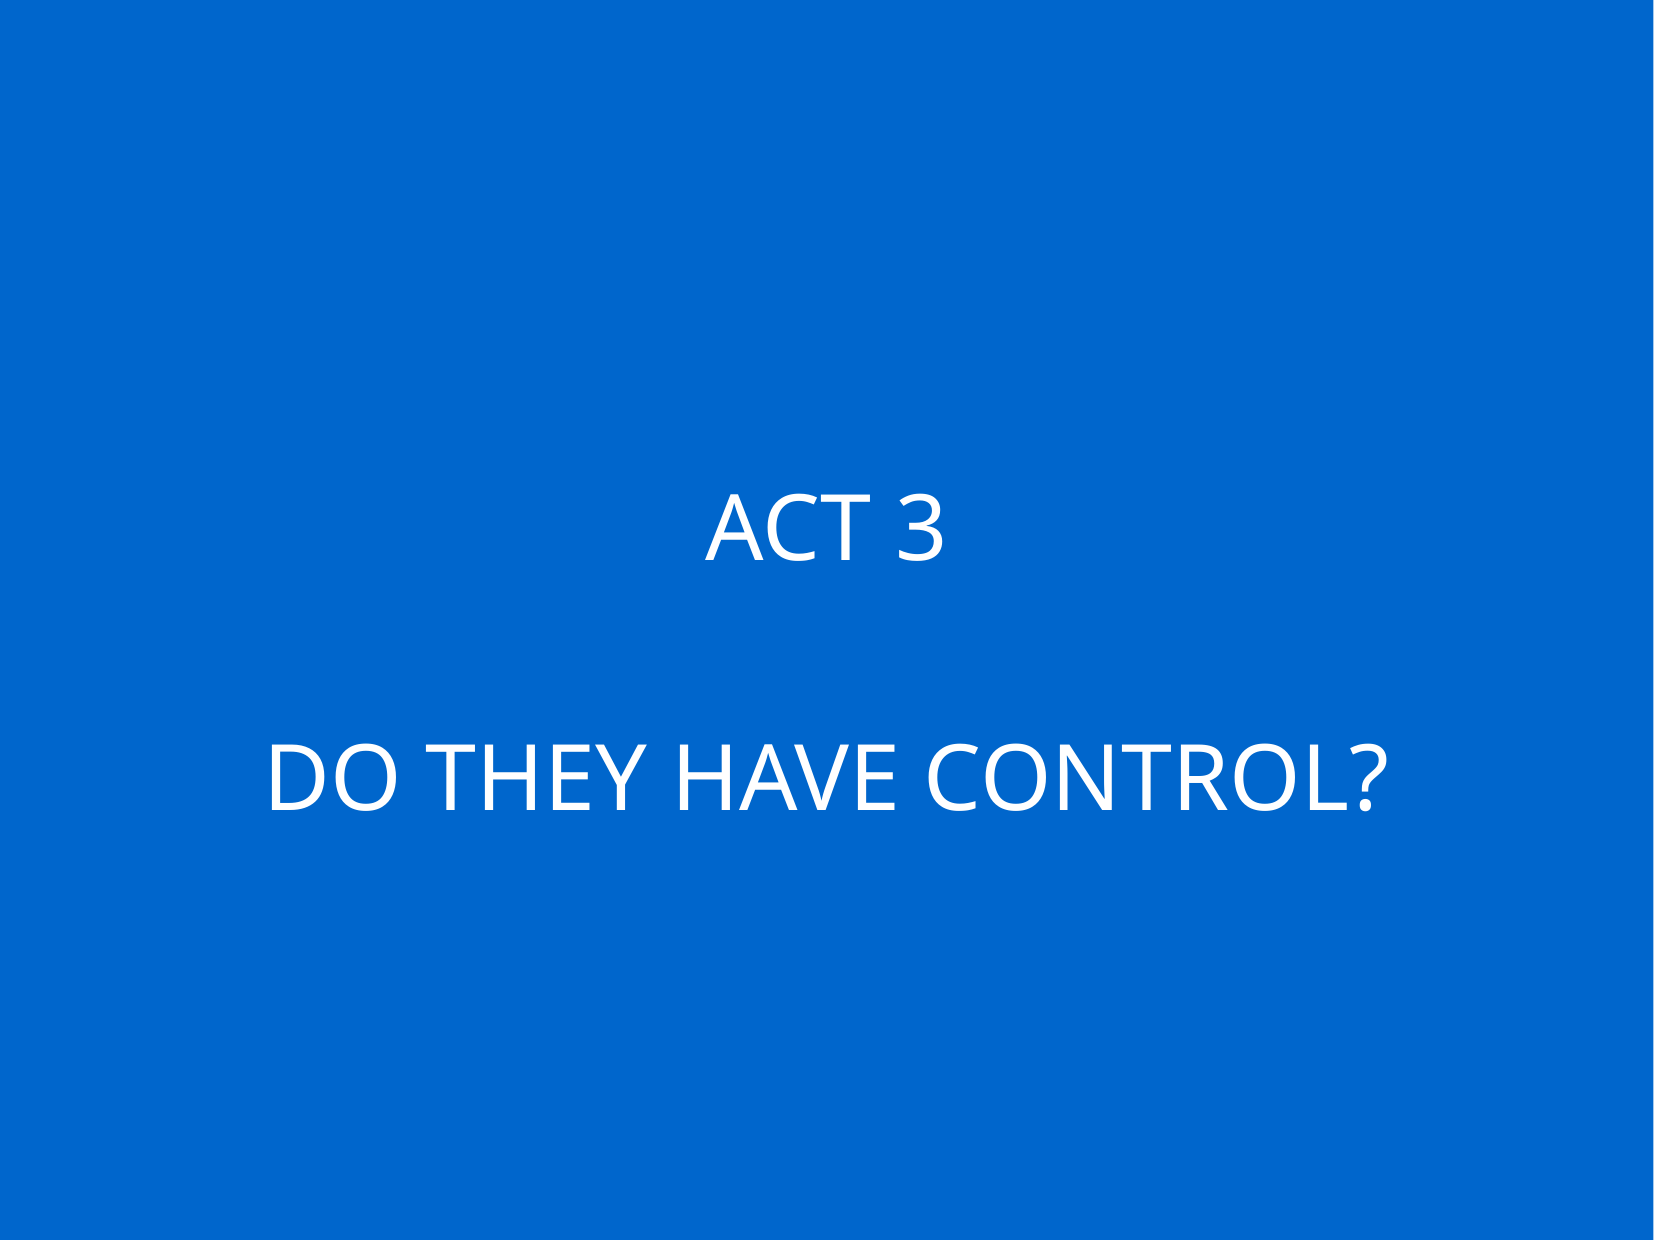

#
ACT 3
DO THEY HAVE CONTROL?